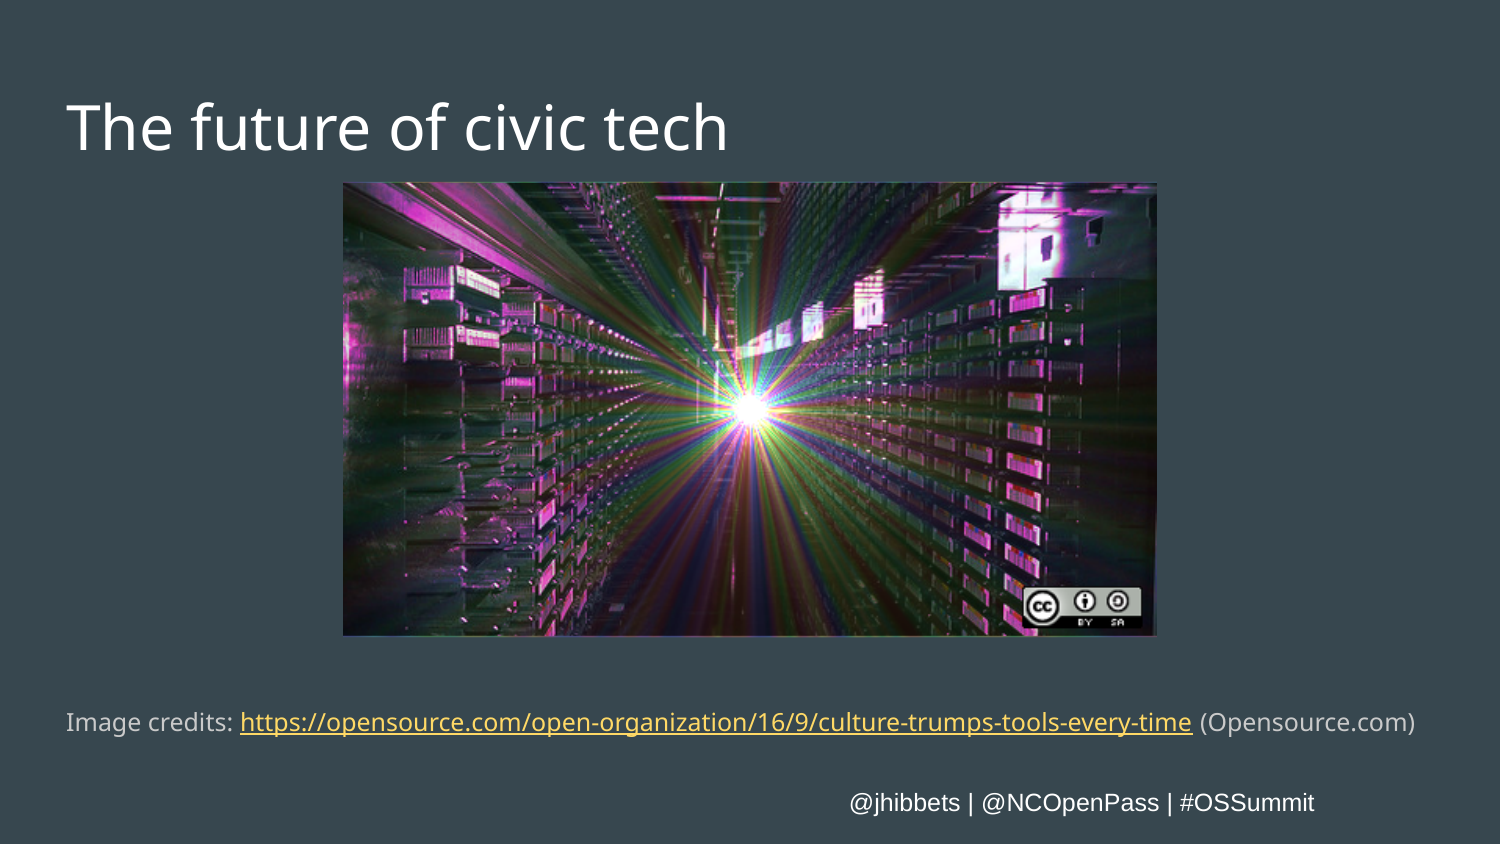

# The future of civic tech
Image credits: https://opensource.com/open-organization/16/9/culture-trumps-tools-every-time (Opensource.com)